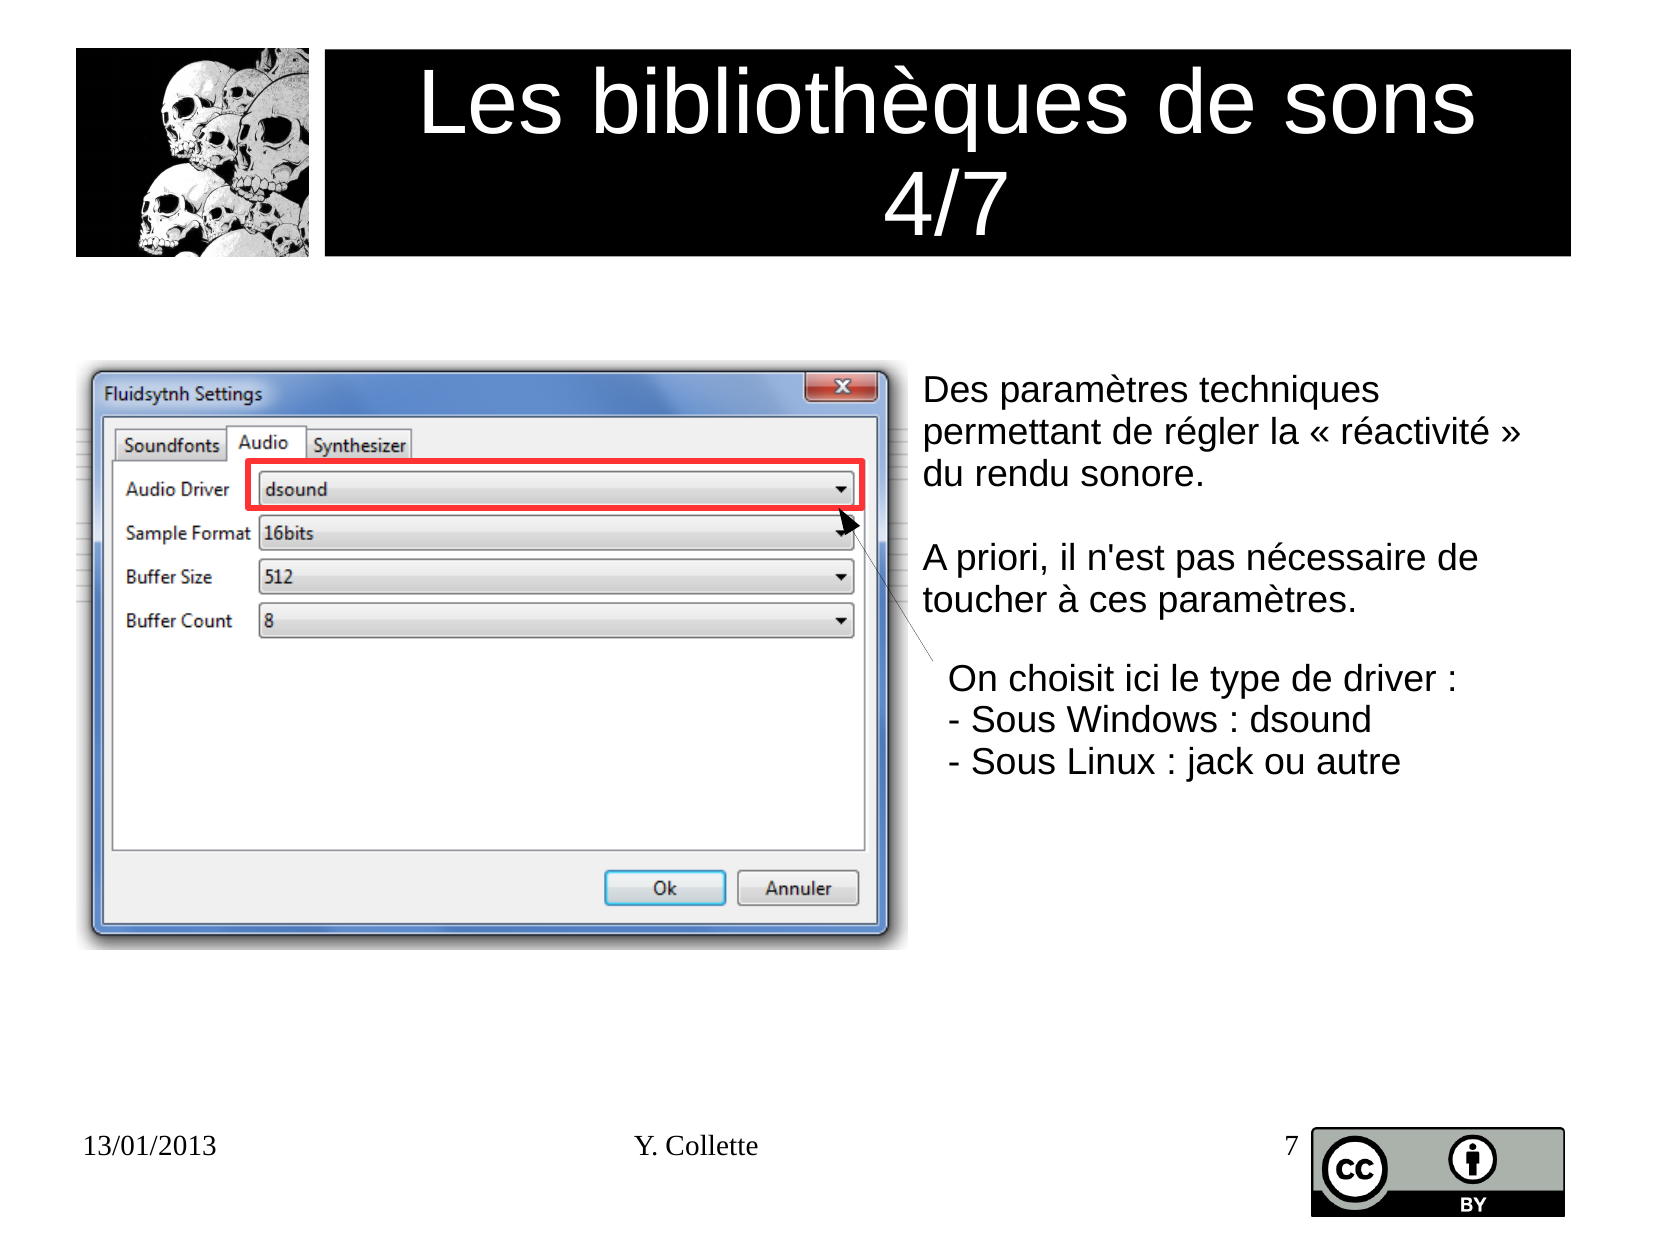

# Les bibliothèques de sons 4/7
Des paramètres techniques permettant de régler la « réactivité » du rendu sonore.
A priori, il n'est pas nécessaire de toucher à ces paramètres.
On choisit ici le type de driver :
- Sous Windows : dsound
- Sous Linux : jack ou autre
Y. Collette
7